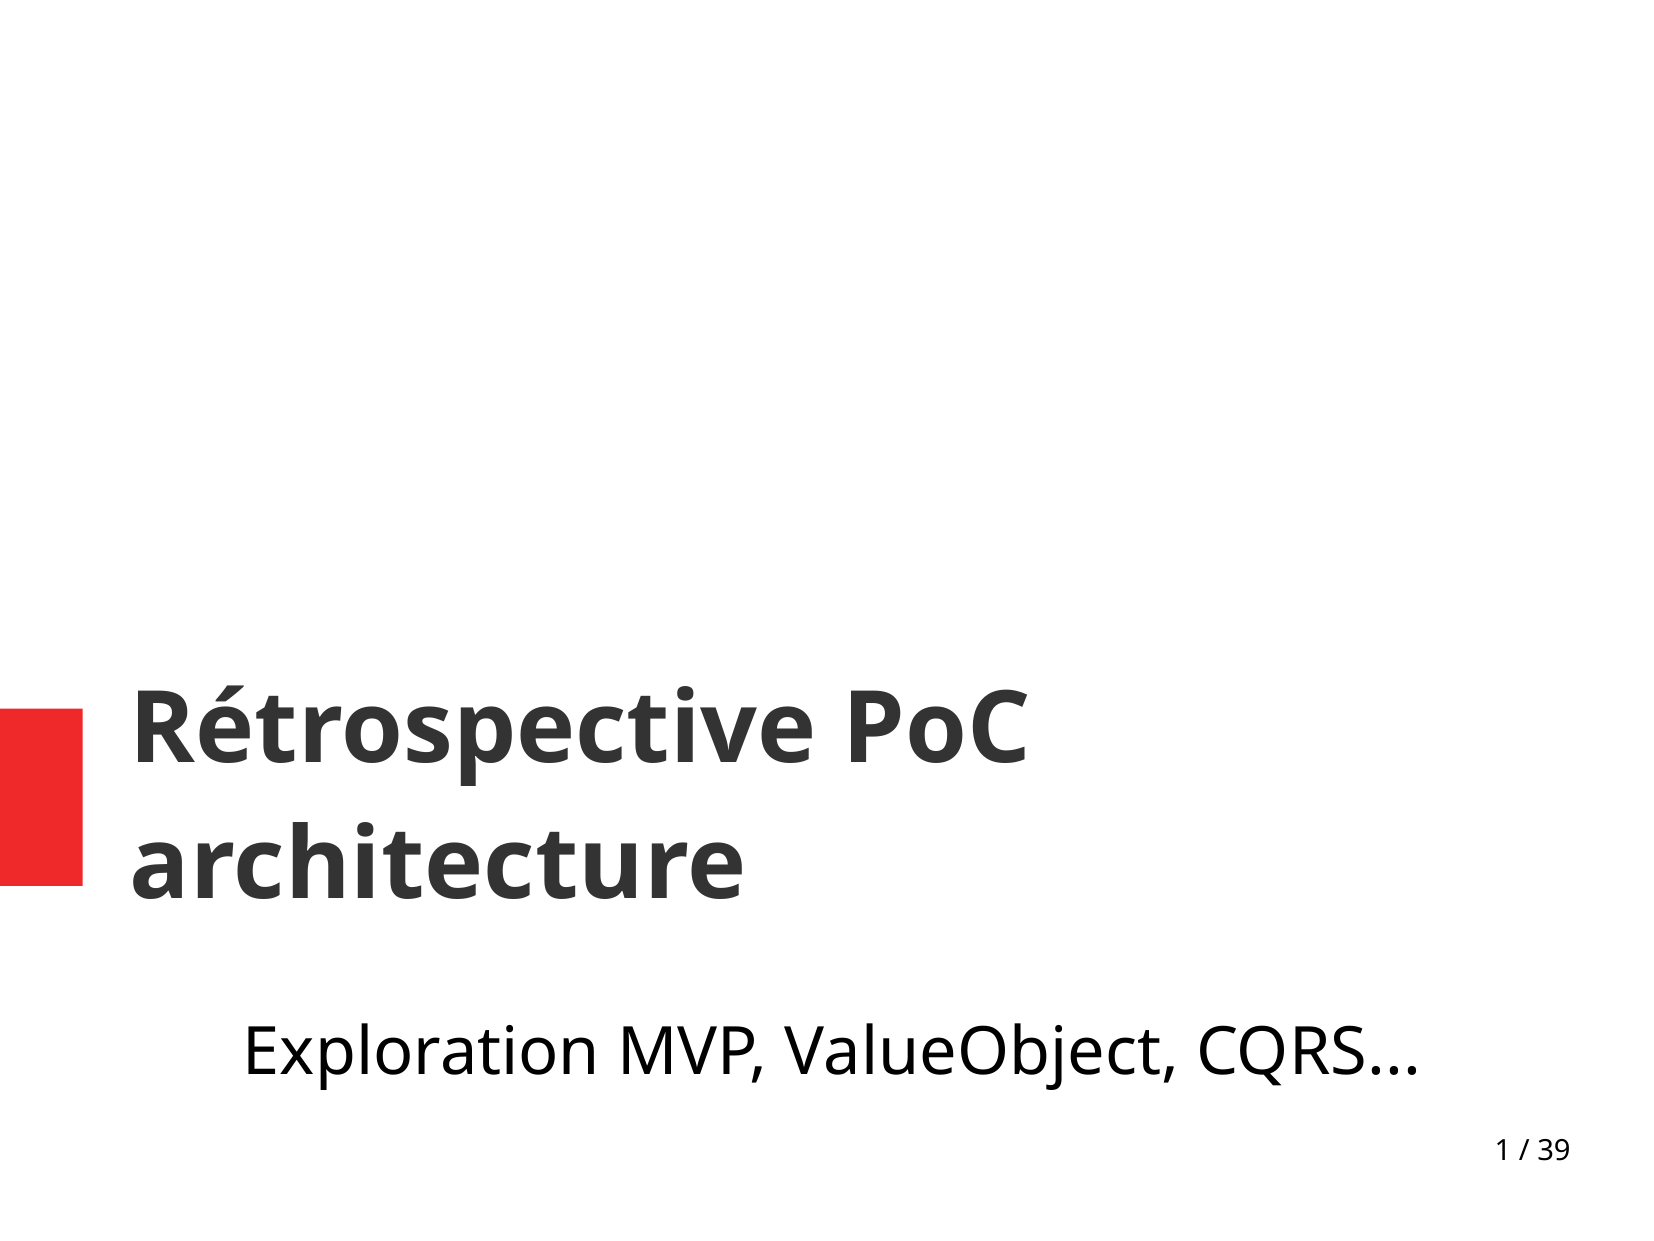

# Rétrospective PoC architecture
Exploration MVP, ValueObject, CQRS...
1